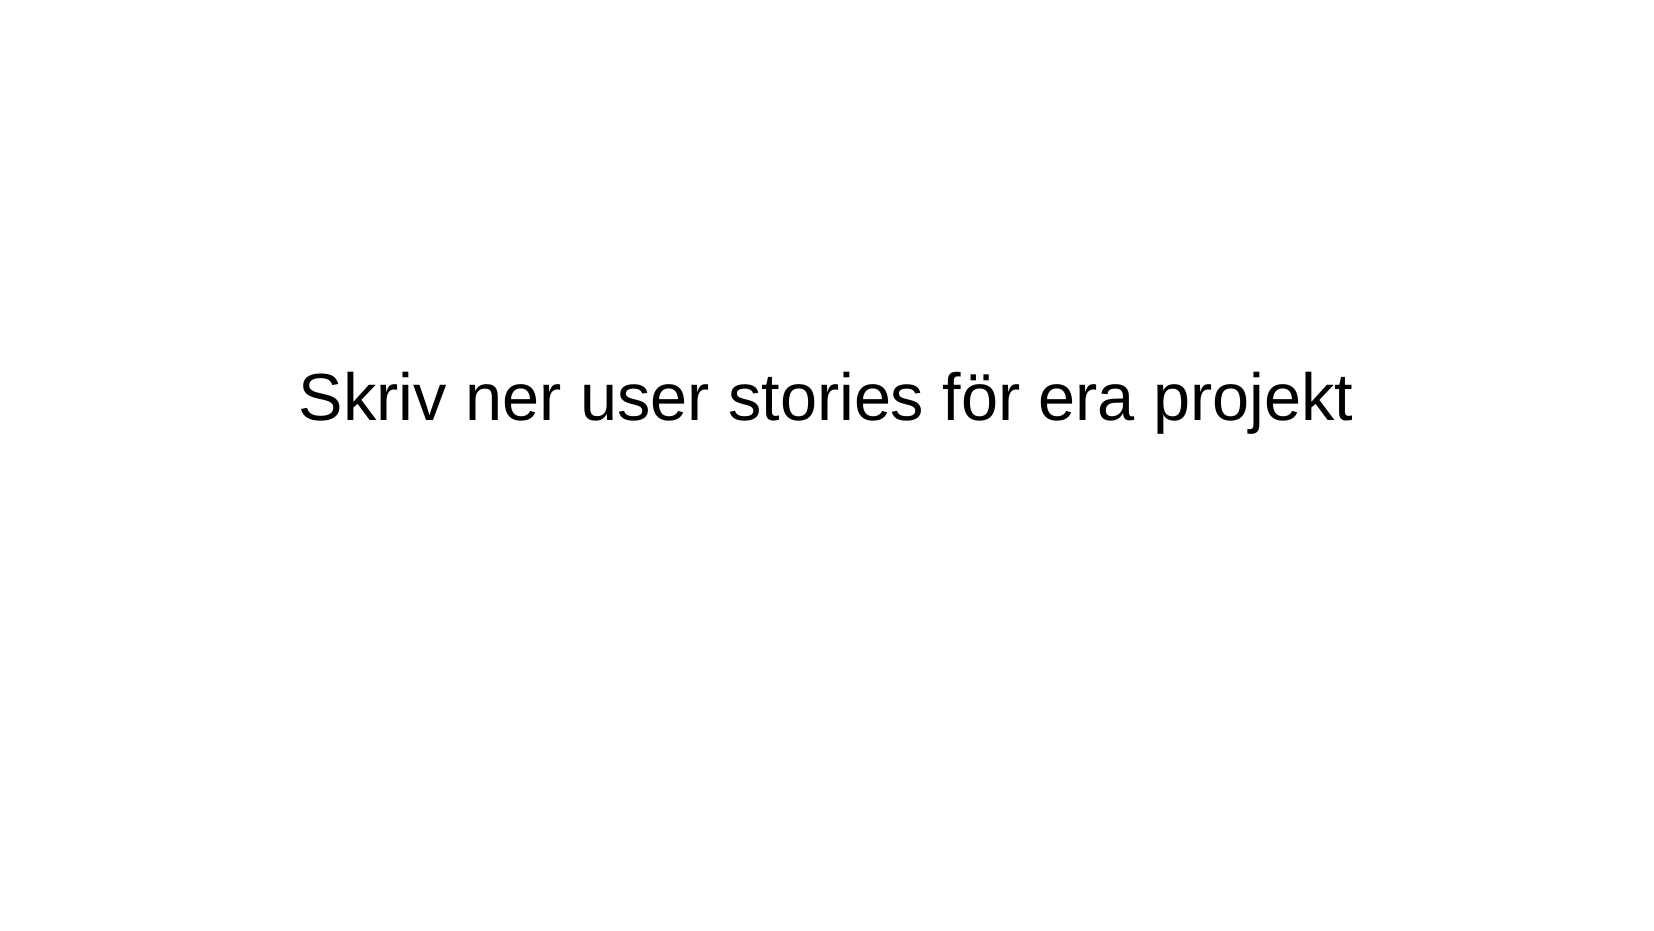

# Skriv ner user stories för era projekt